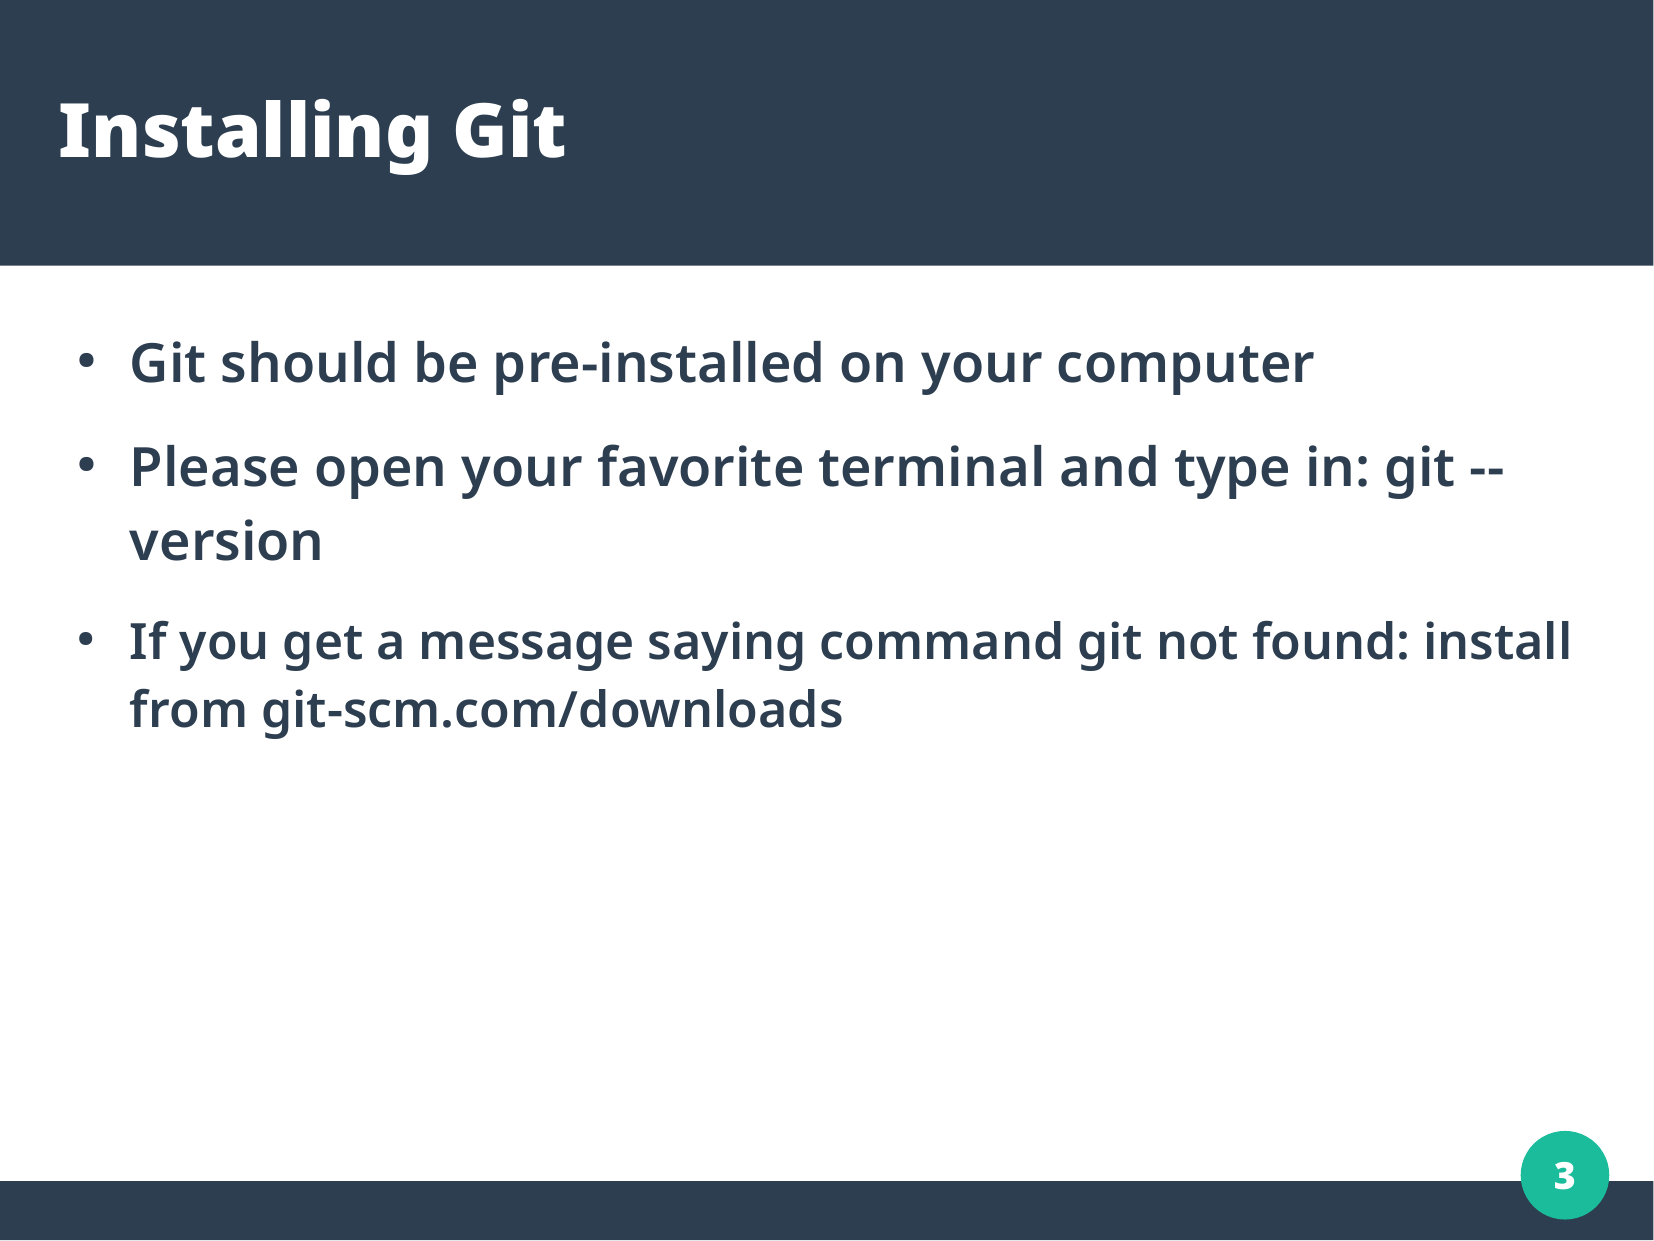

# Installing Git
Git should be pre-installed on your computer
Please open your favorite terminal and type in: git --version
If you get a message saying command git not found: install from git-scm.com/downloads
3